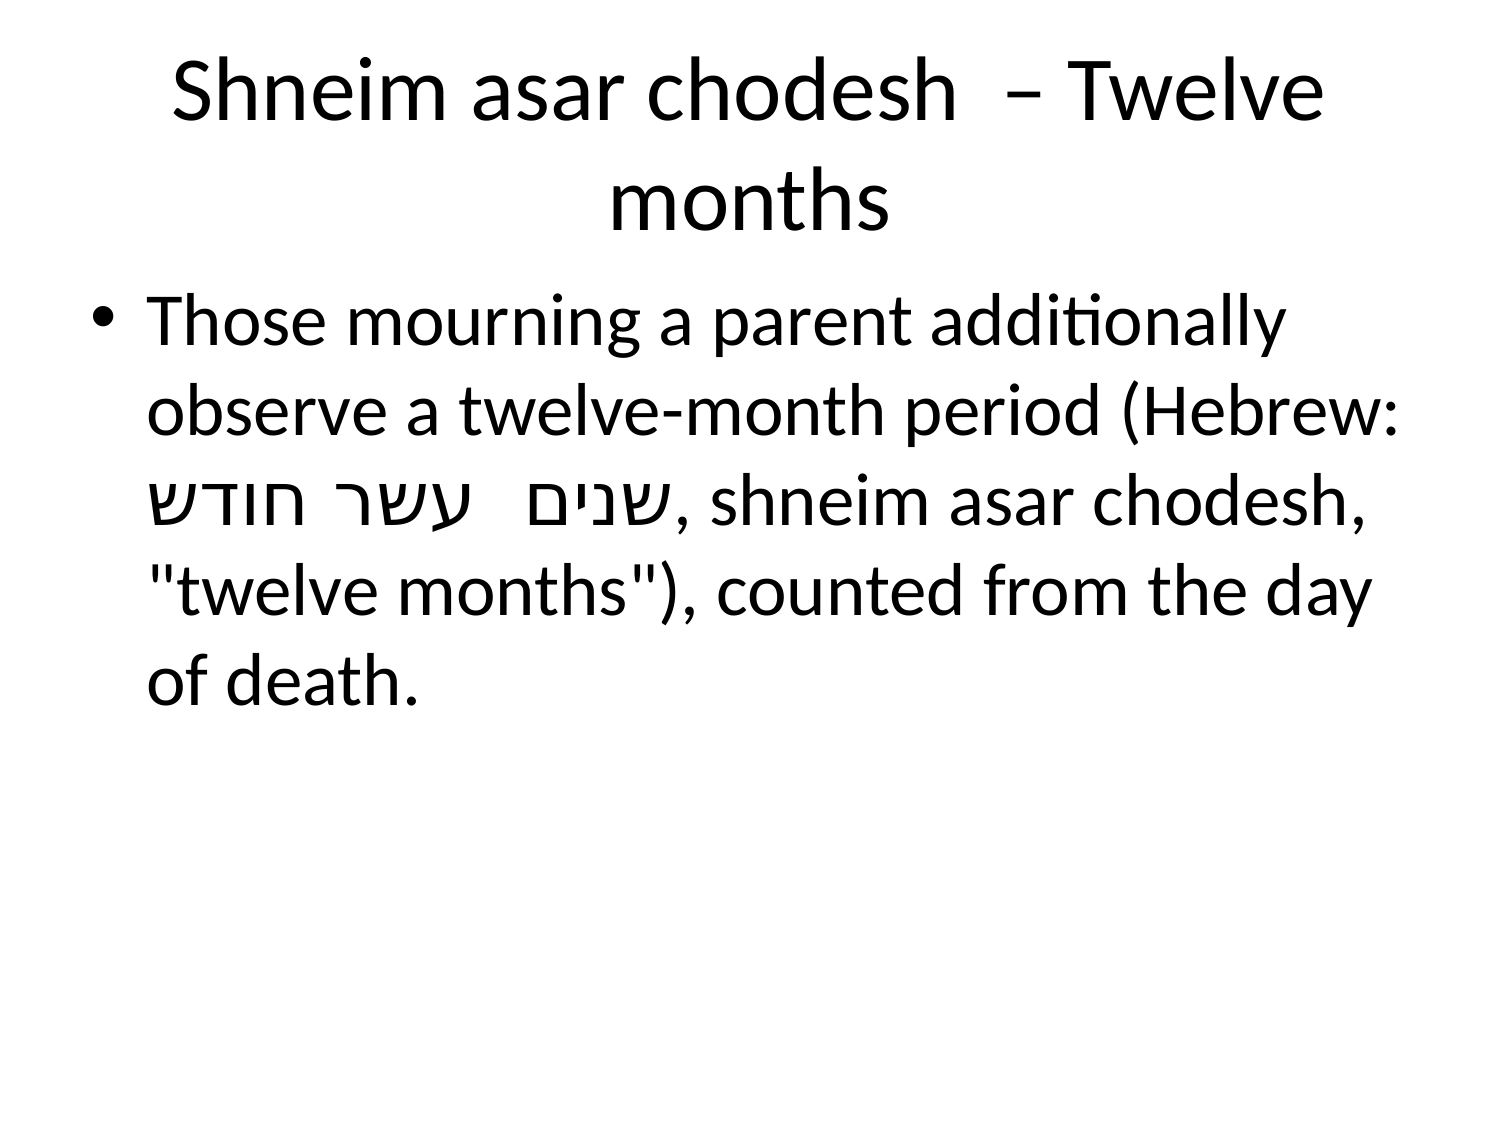

# Shneim asar chodesh – Twelve months
Those mourning a parent additionally observe a twelve-month period (Hebrew: שנים עשר חודש, shneim asar chodesh, "twelve months"), counted from the day of death.